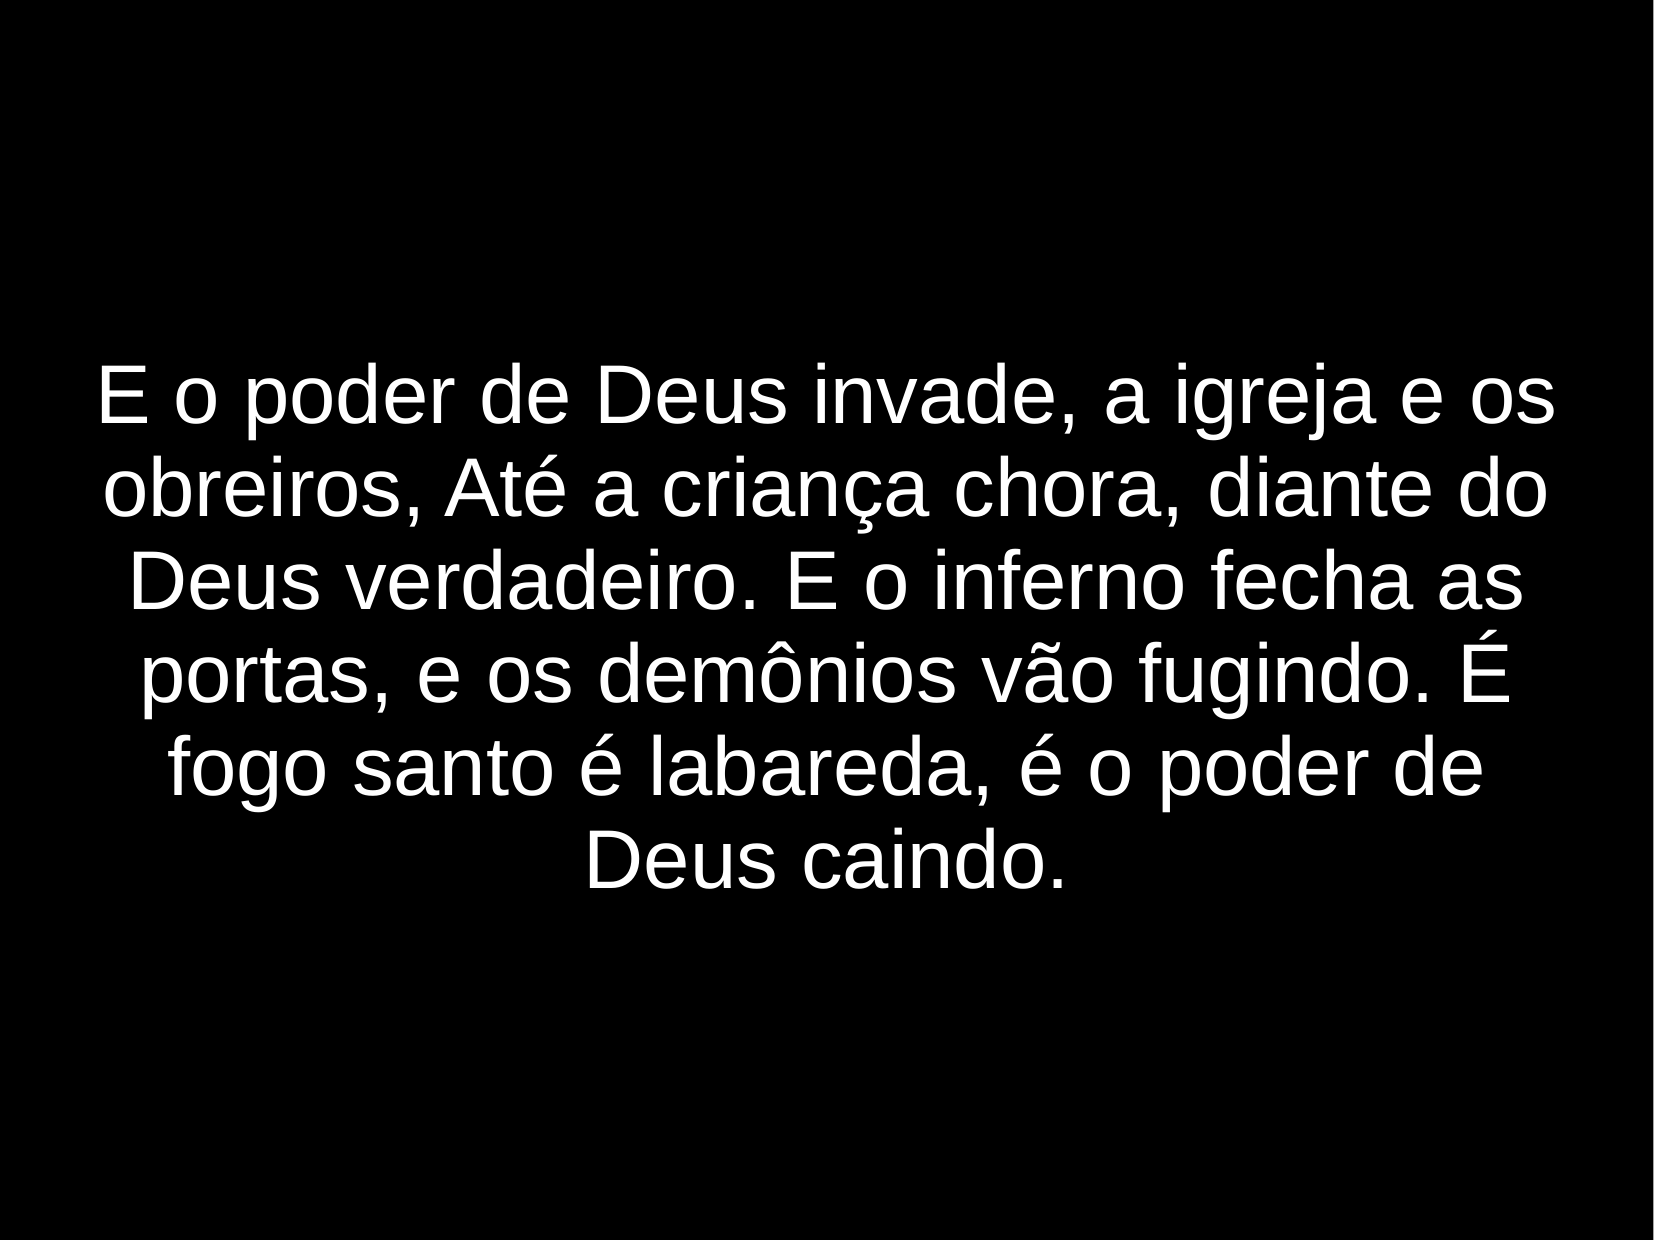

# E o poder de Deus invade, a igreja e os obreiros, Até a criança chora, diante do Deus verdadeiro. E o inferno fecha as portas, e os demônios vão fugindo. É fogo santo é labareda, é o poder de Deus caindo.